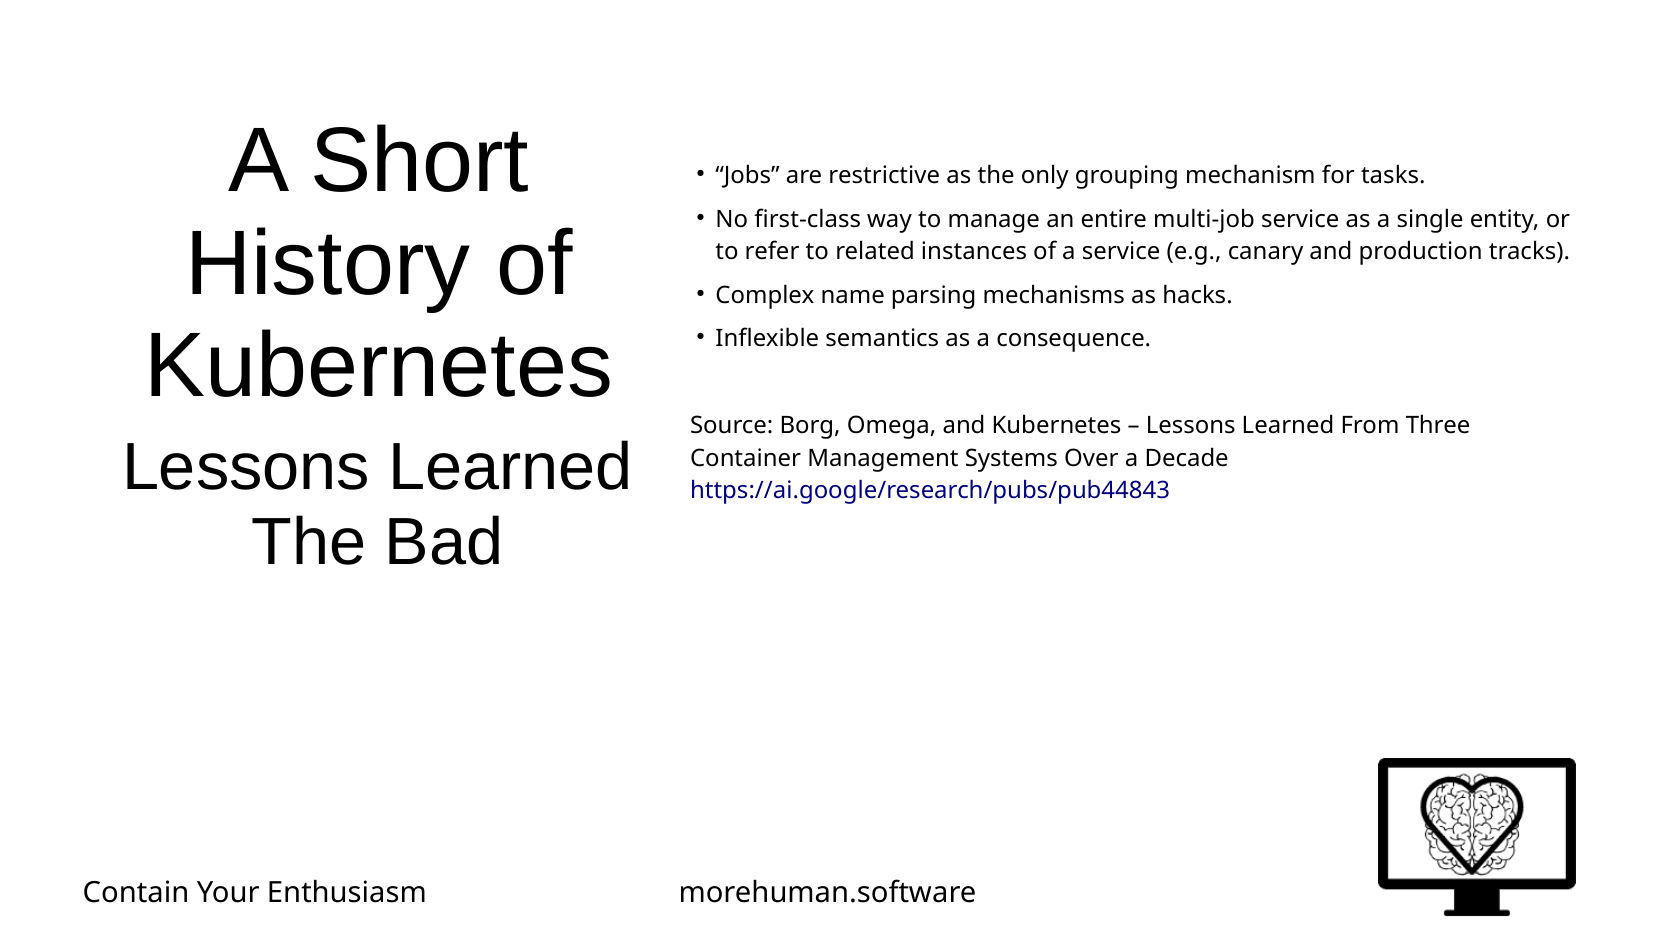

# A Short History of Kubernetes
“Jobs” are restrictive as the only grouping mechanism for tasks.
No first-class way to manage an entire multi-job service as a single entity, or to refer to related instances of a service (e.g., canary and production tracks).
Complex name parsing mechanisms as hacks.
Inflexible semantics as a consequence.
Source: Borg, Omega, and Kubernetes – Lessons Learned From Three Container Management Systems Over a Decade
https://ai.google/research/pubs/pub44843
Lessons Learned
The Bad